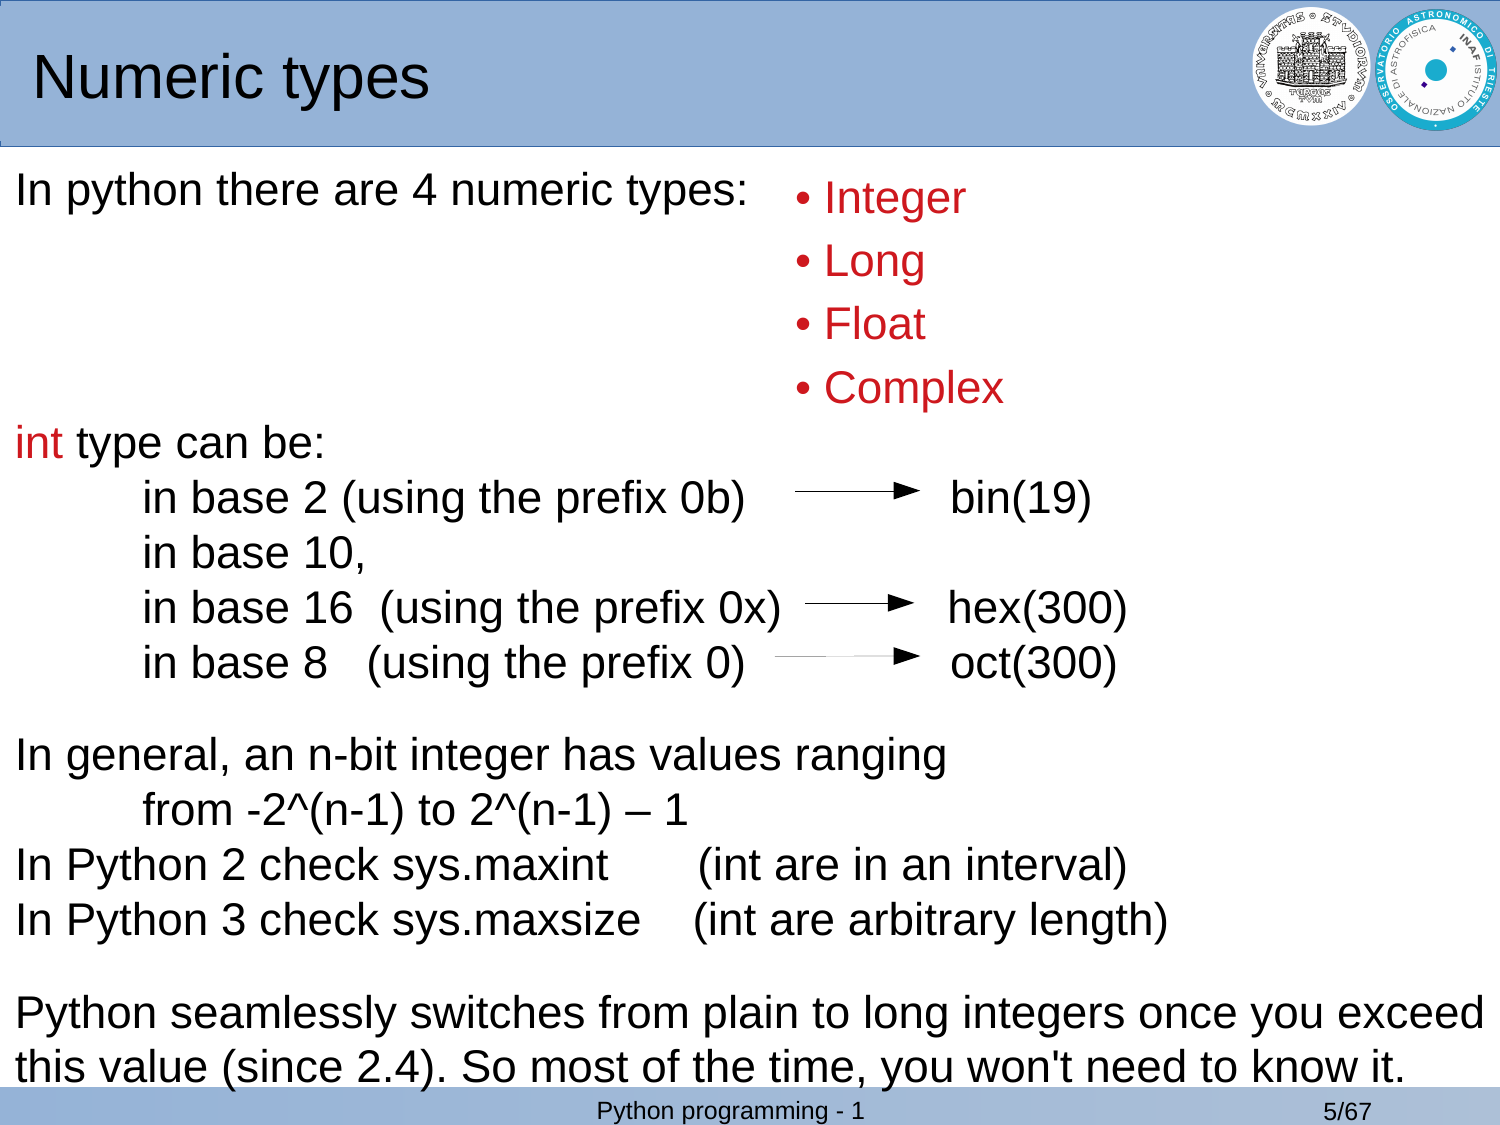

Numeric types
In python there are 4 numeric types:
int type can be:
 in base 2 (using the prefix 0b) bin(19)
 in base 10,
 in base 16 (using the prefix 0x) hex(300)
 in base 8 (using the prefix 0) oct(300)
In general, an n-bit integer has values ranging
 from -2^(n-1) to 2^(n-1) – 1
In Python 2 check sys.maxint (int are in an interval)
In Python 3 check sys.maxsize (int are arbitrary length)
Python seamlessly switches from plain to long integers once you exceed this value (since 2.4). So most of the time, you won't need to know it.
# • Integer
• Long
• Float
• Complex